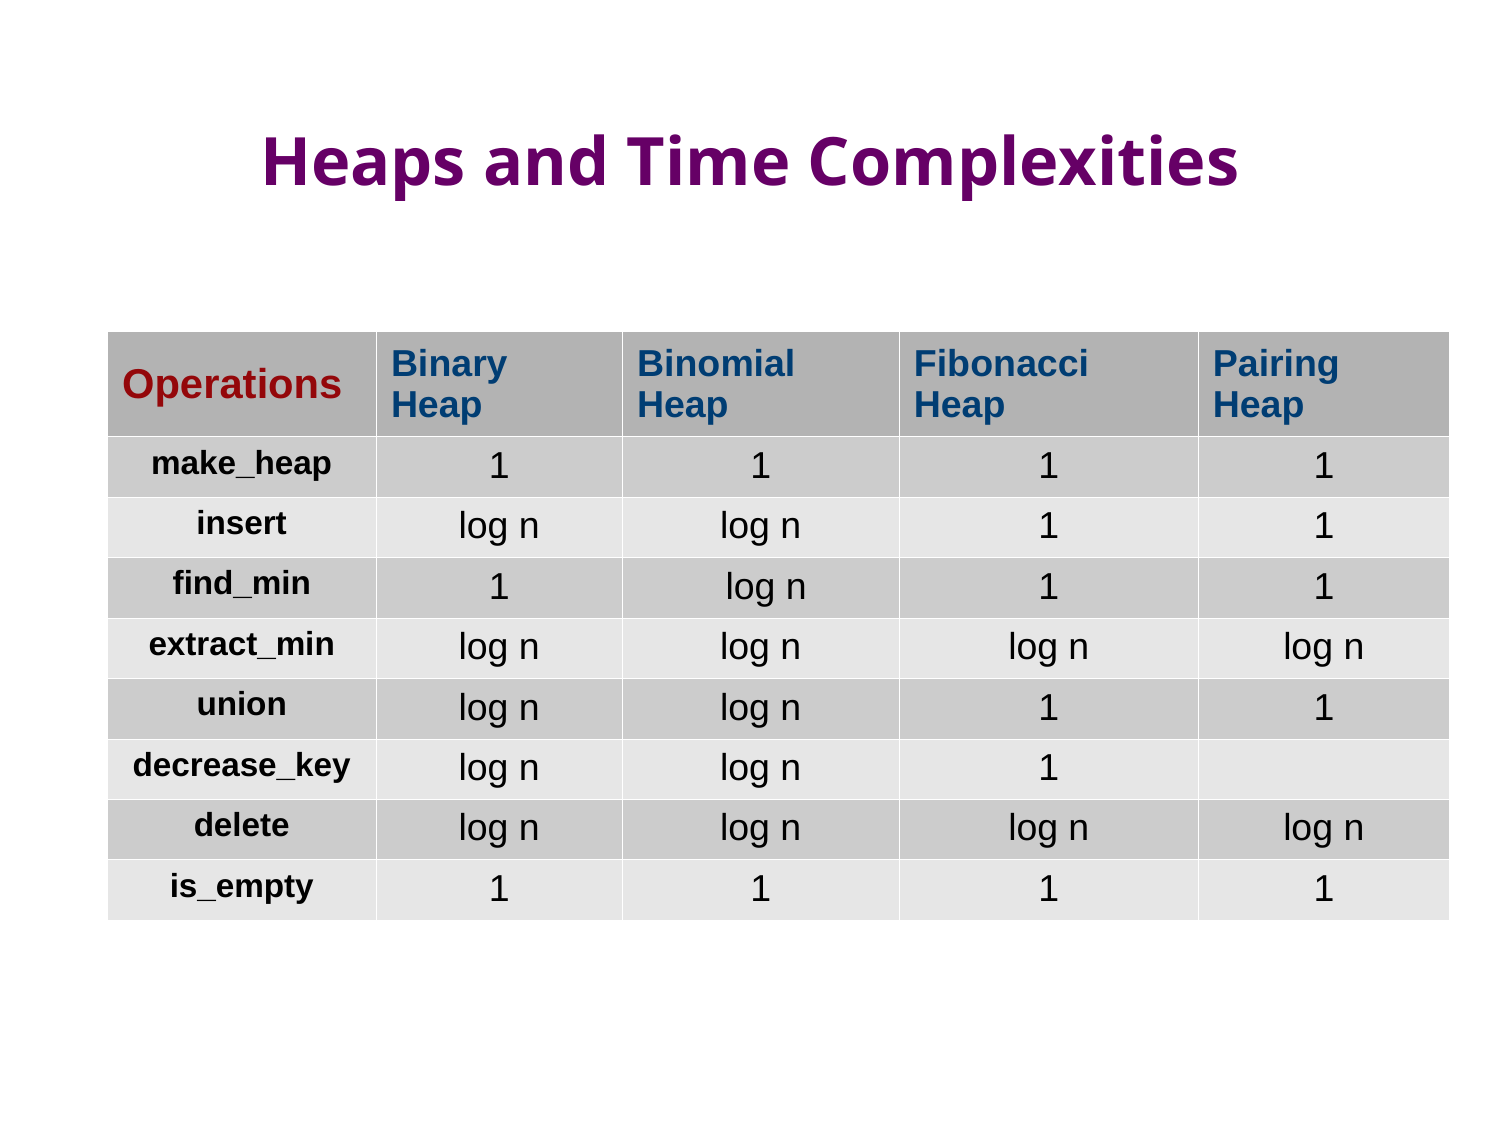

# Heaps and Time Complexities
| Operations | Binary Heap | Binomial Heap | Fibonacci Heap | Pairing Heap |
| --- | --- | --- | --- | --- |
| make\_heap | 1 | 1 | 1 | 1 |
| insert | log n | log n | 1 | 1 |
| find\_min | 1 | log n | 1 | 1 |
| extract\_min | log n | log n | log n | log n |
| union | log n | log n | 1 | 1 |
| decrease\_key | log n | log n | 1 | |
| delete | log n | log n | log n | log n |
| is\_empty | 1 | 1 | 1 | 1 |